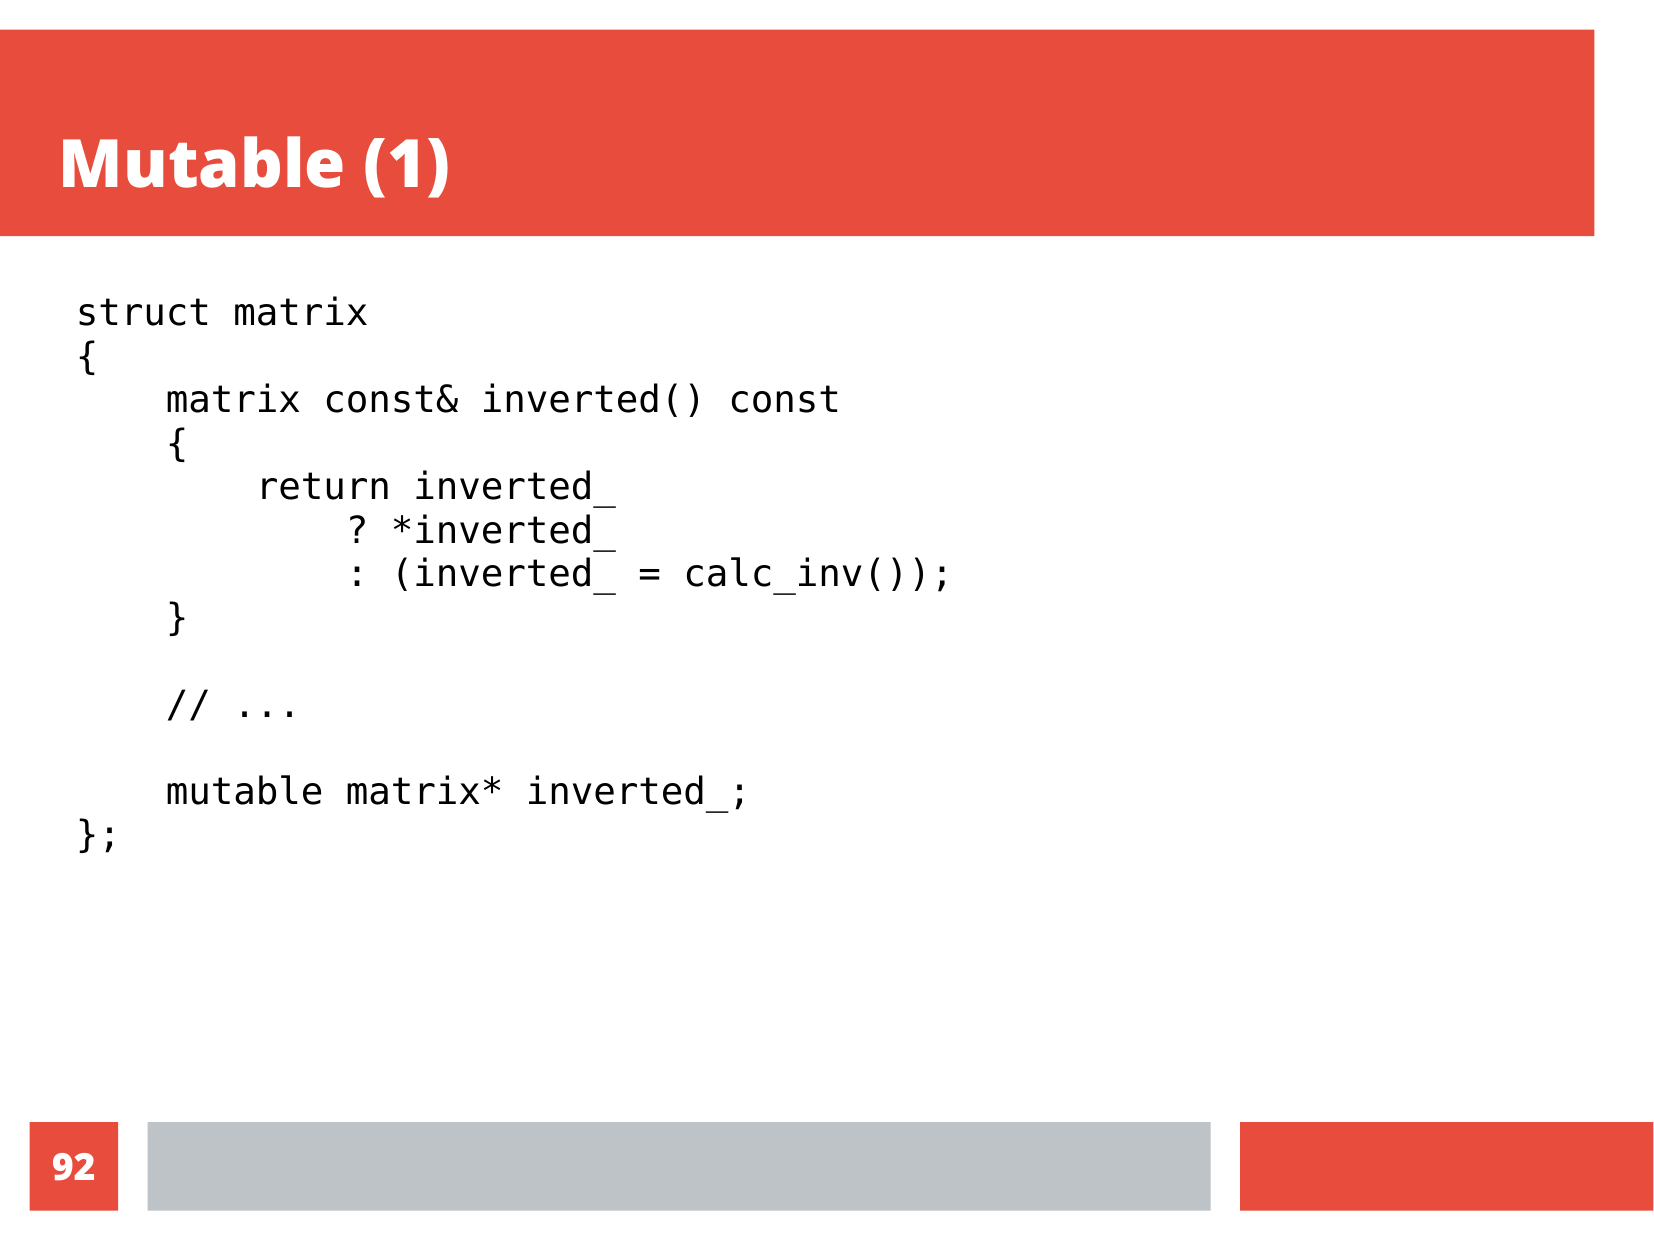

# Mutable (1)
struct matrix
{
 matrix const& inverted() const
 {
 return inverted_
 ? *inverted_
 : (inverted_ = calc_inv());
 }
 // ...
 mutable matrix* inverted_;
};
92